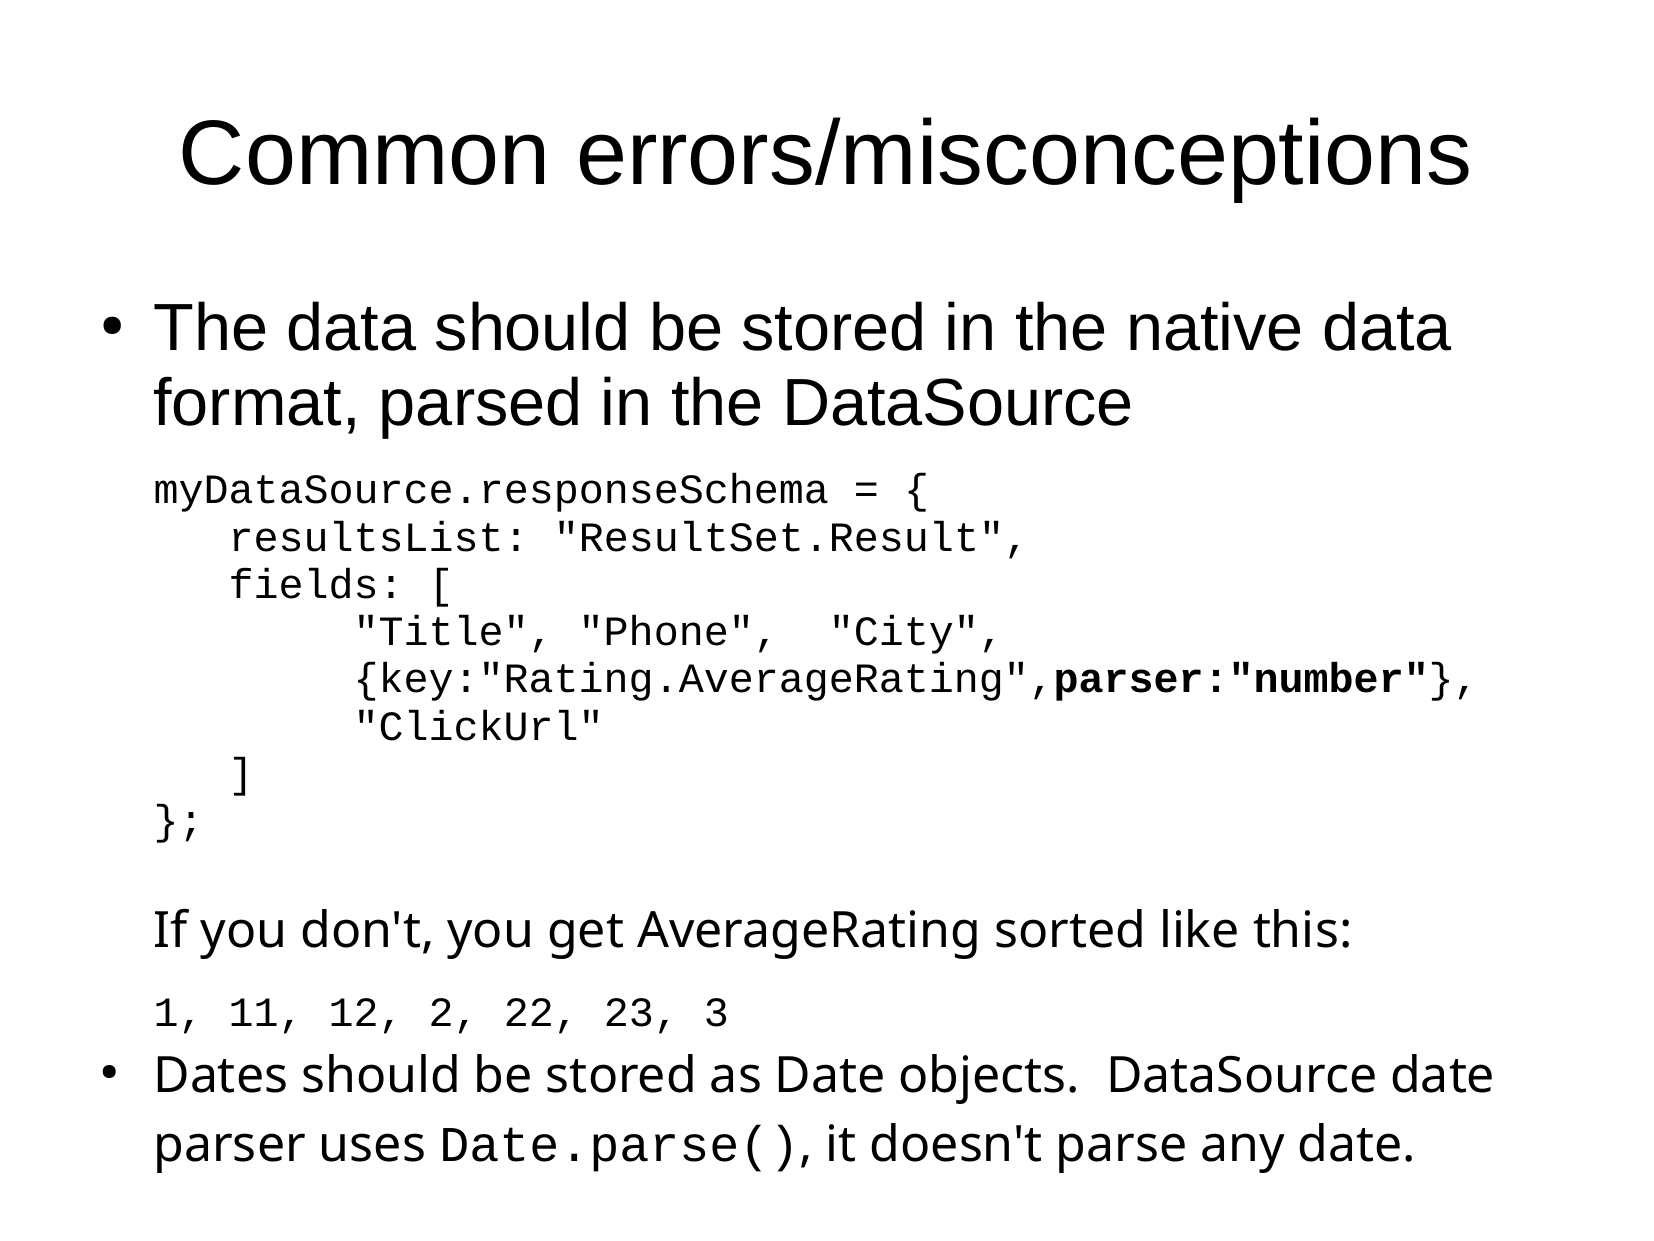

# Common errors/misconceptions
The data should be stored in the native data format, parsed in the DataSource
myDataSource.responseSchema = {
 resultsList: "ResultSet.Result",
 fields: [
 "Title", "Phone", "City",
 {key:"Rating.AverageRating",parser:"number"},
 "ClickUrl"
 ]
};
If you don't, you get AverageRating sorted like this:
1, 11, 12, 2, 22, 23, 3
Dates should be stored as Date objects. DataSource date parser uses Date.parse(), it doesn't parse any date.